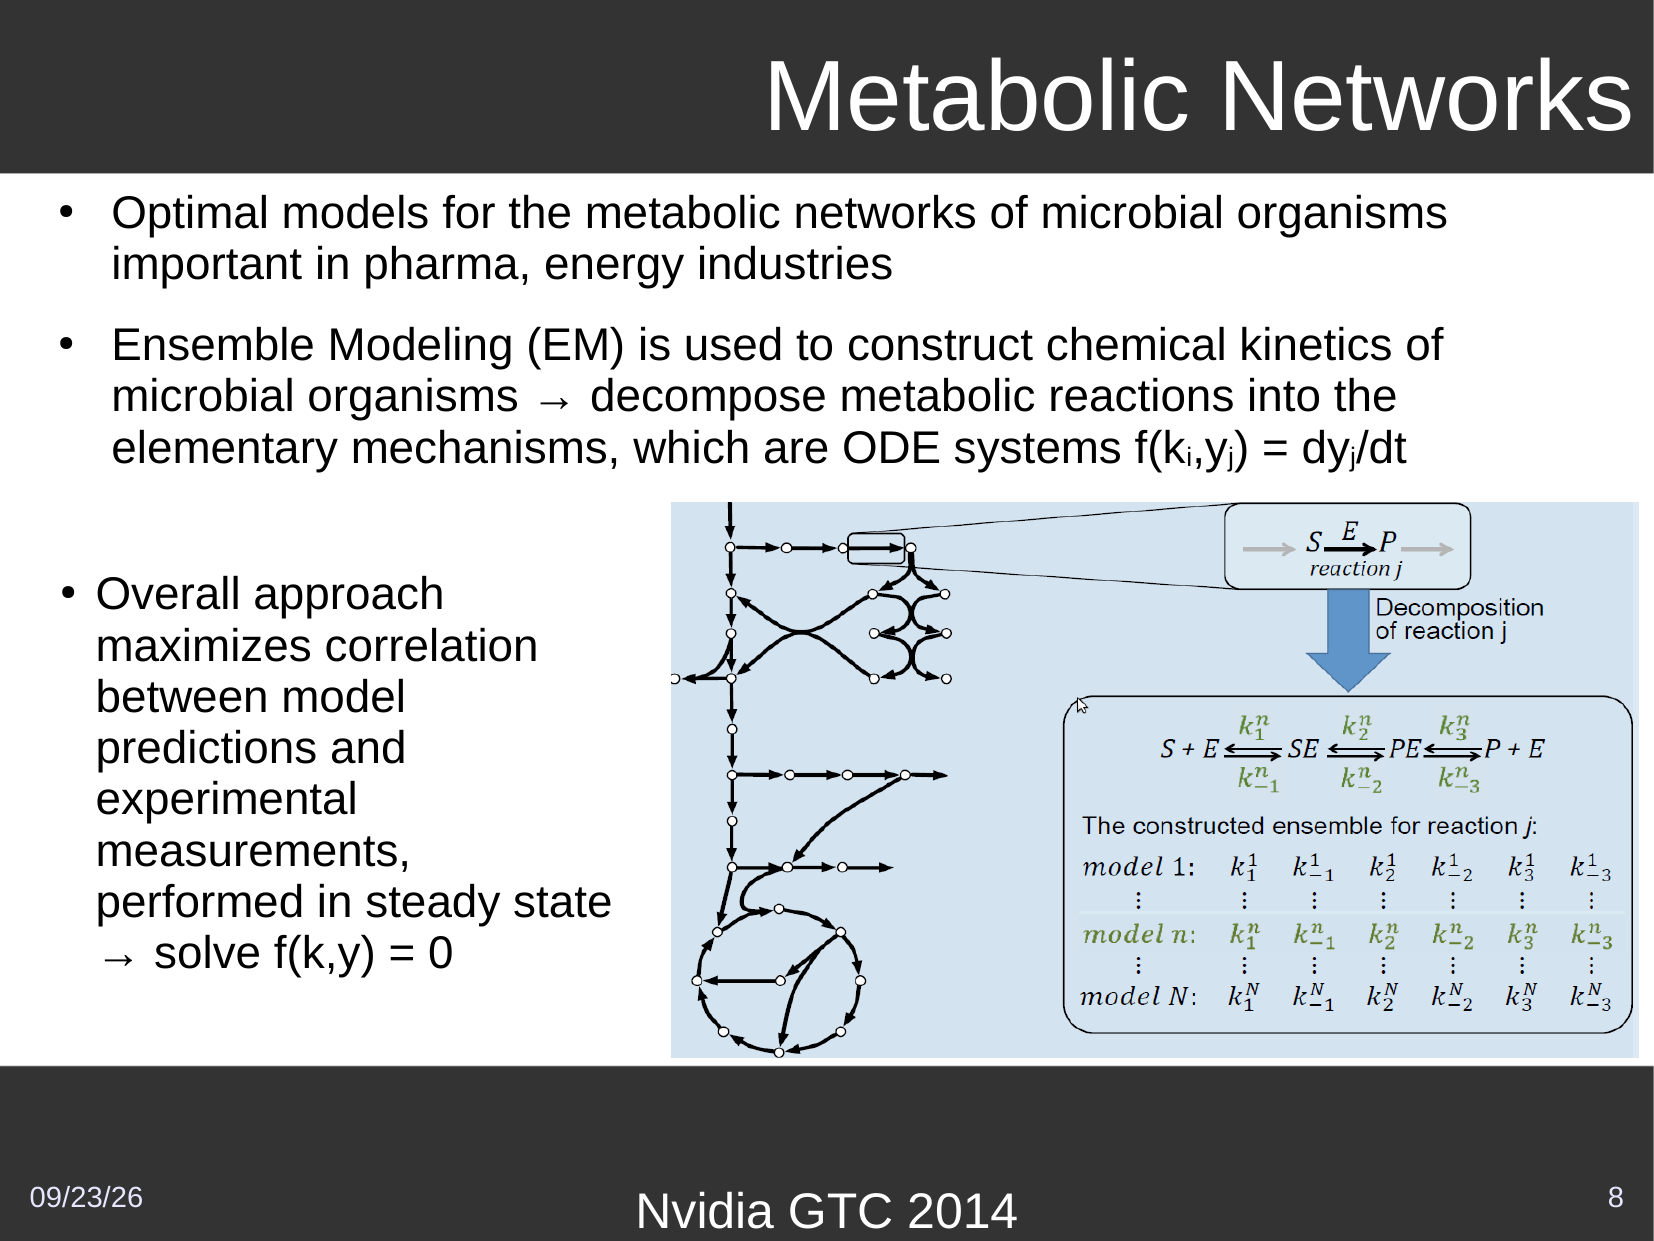

# Metabolic Networks
Optimal models for the metabolic networks of microbial organisms important in pharma, energy industries
Ensemble Modeling (EM) is used to construct chemical kinetics of microbial organisms → decompose metabolic reactions into the elementary mechanisms, which are ODE systems f(ki,yj) = dyj/dt
Overall approach maximizes correlation between model predictions and experimental measurements, performed in steady state → solve f(k,y) = 0
8
Nvidia GTC 2014